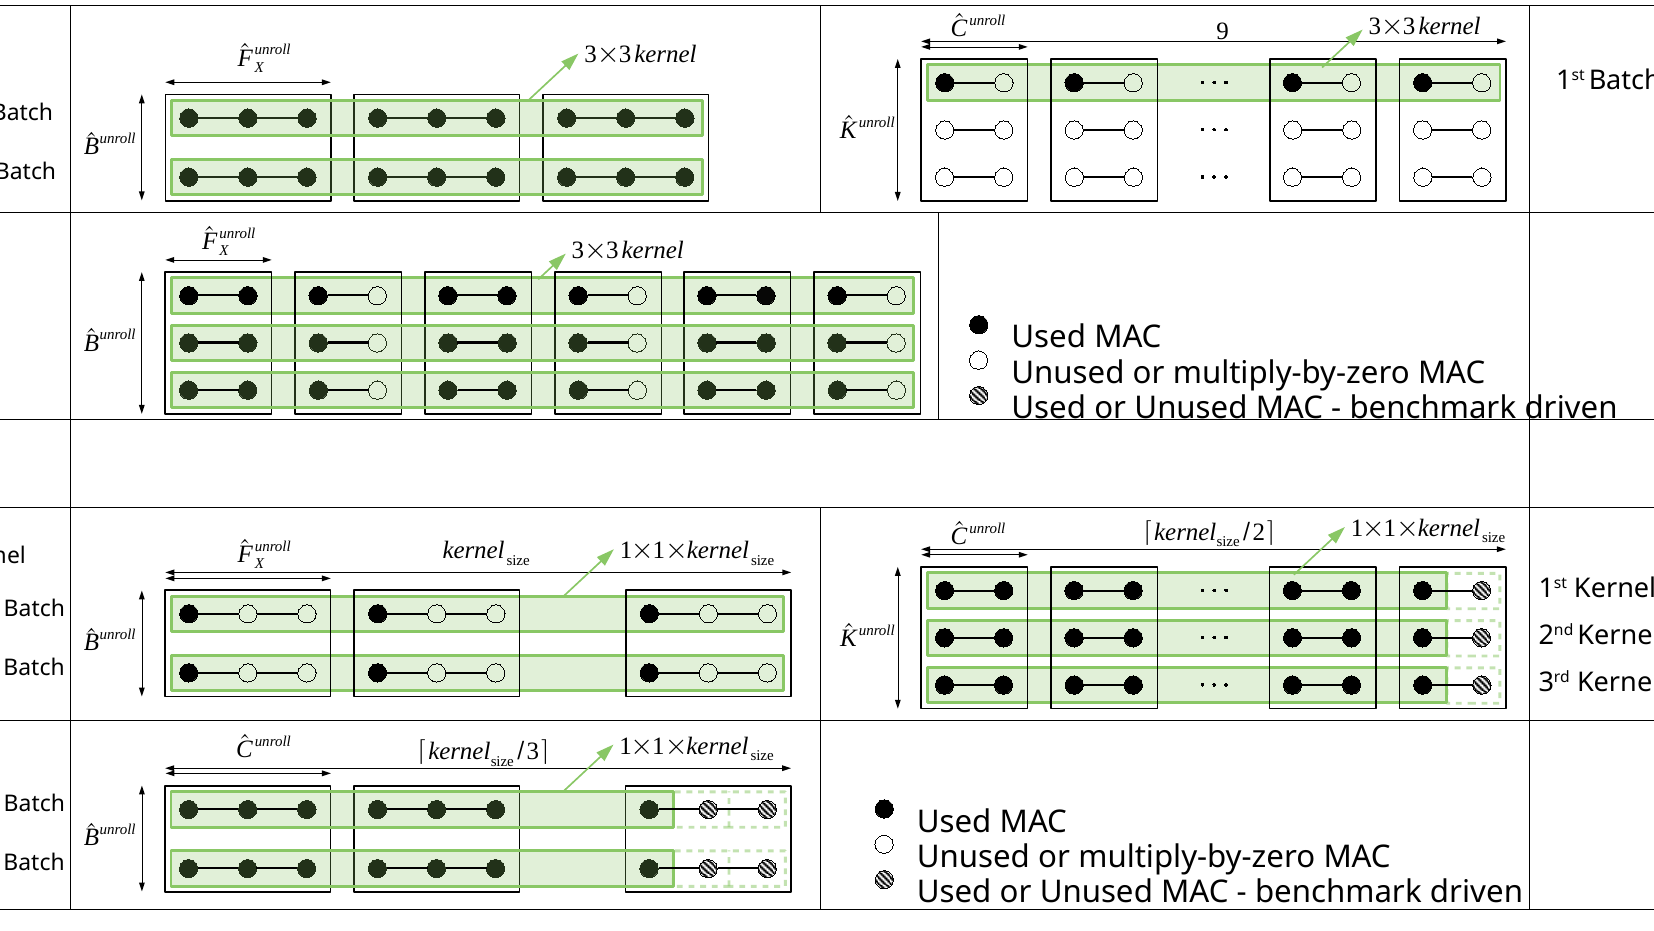

Batch 2, DW 3x3
PW, 3 Kernels
1st Batch
1st Batch
2nd Batch
Used MAC
Unused or multiply-by-zero MAC
Used or Unused MAC - benchmark driven
1×1×C kernel
1st Kernel
1st Batch
2nd Kernel
2nd Batch
3rd Kernel
1st Batch
Used MAC
Unused or multiply-by-zero MAC
2nd Batch
Used or Unused MAC - benchmark driven